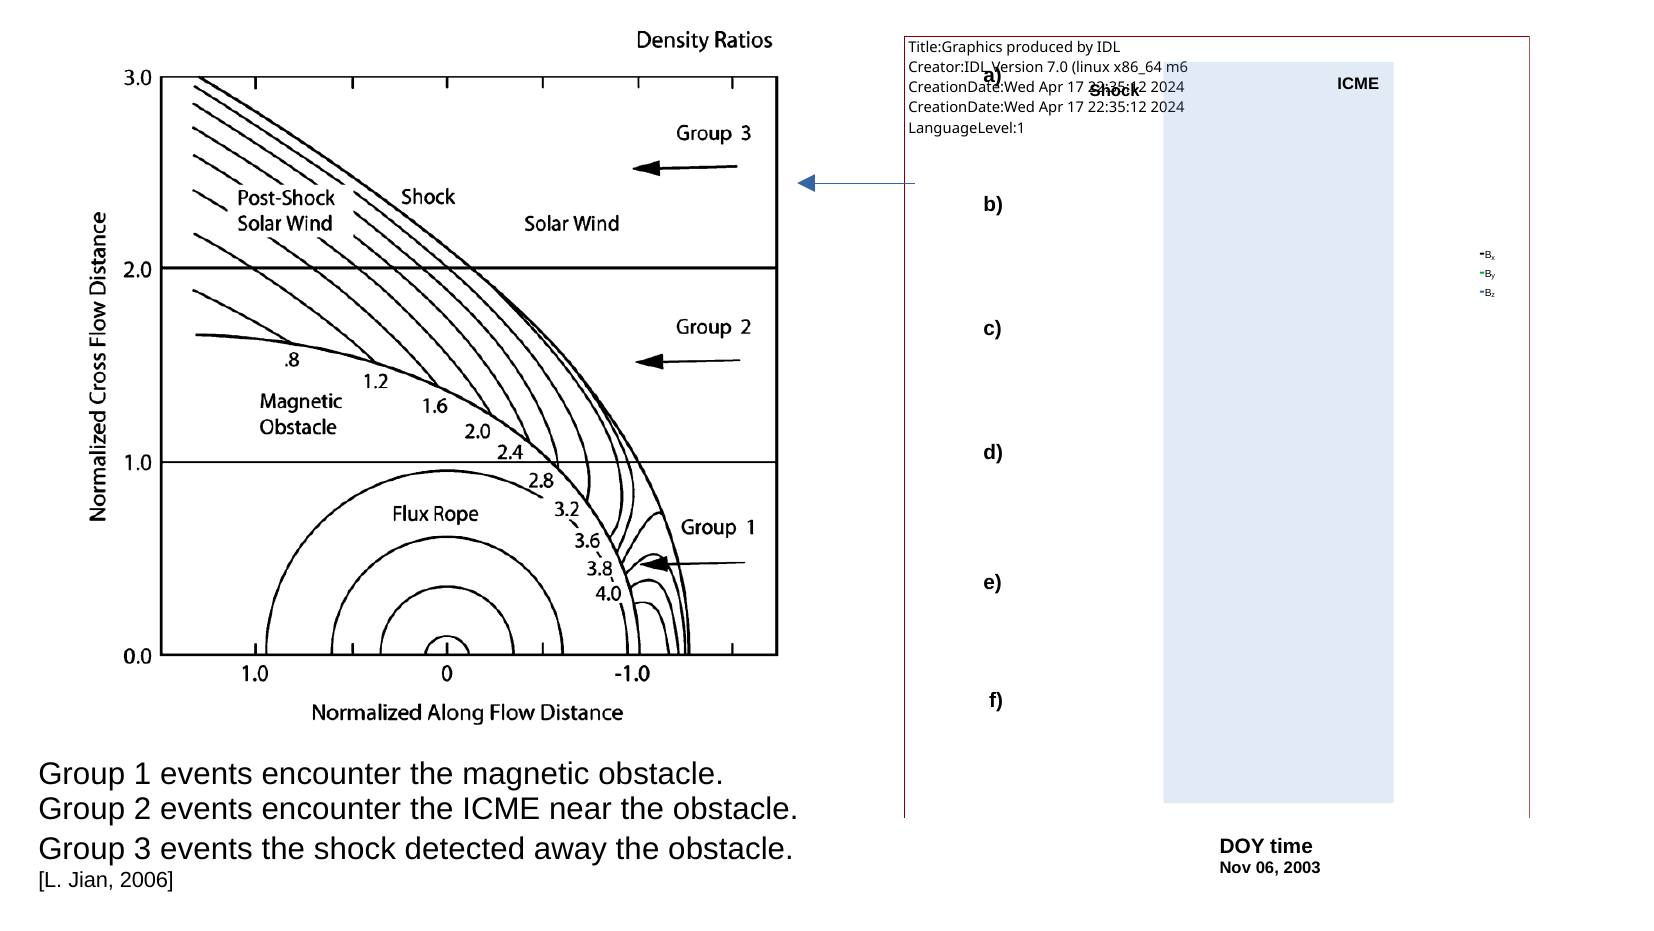

a)
ICME
Shock
b)
-Bx
-By
-Bz
c)
d)
e)
f)
Group 1 events encounter the magnetic obstacle.
Group 2 events encounter the ICME near the obstacle.
Group 3 events the shock detected away the obstacle.
[L. Jian, 2006]
DOY time
Nov 06, 2003